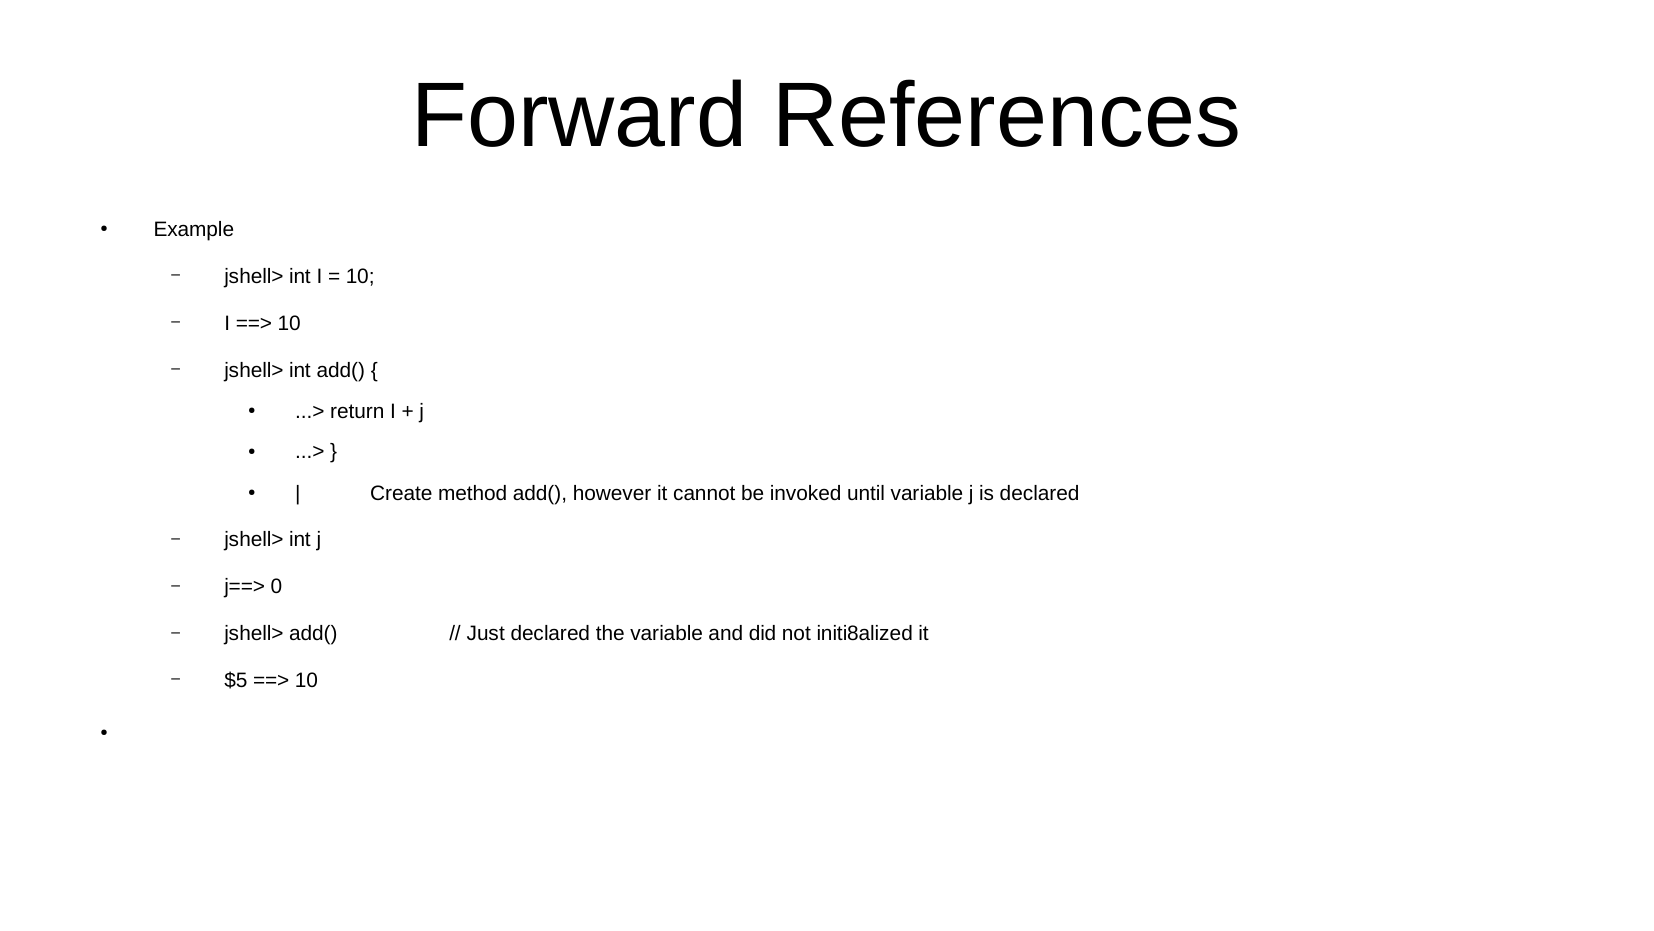

# Forward References
Example
jshell> int I = 10;
I ==> 10
jshell> int add() {
...> return I + j
...> }
|	Create method add(), however it cannot be invoked until variable j is declared
jshell> int j
j==> 0
jshell> add()		// Just declared the variable and did not initi8alized it
$5 ==> 10